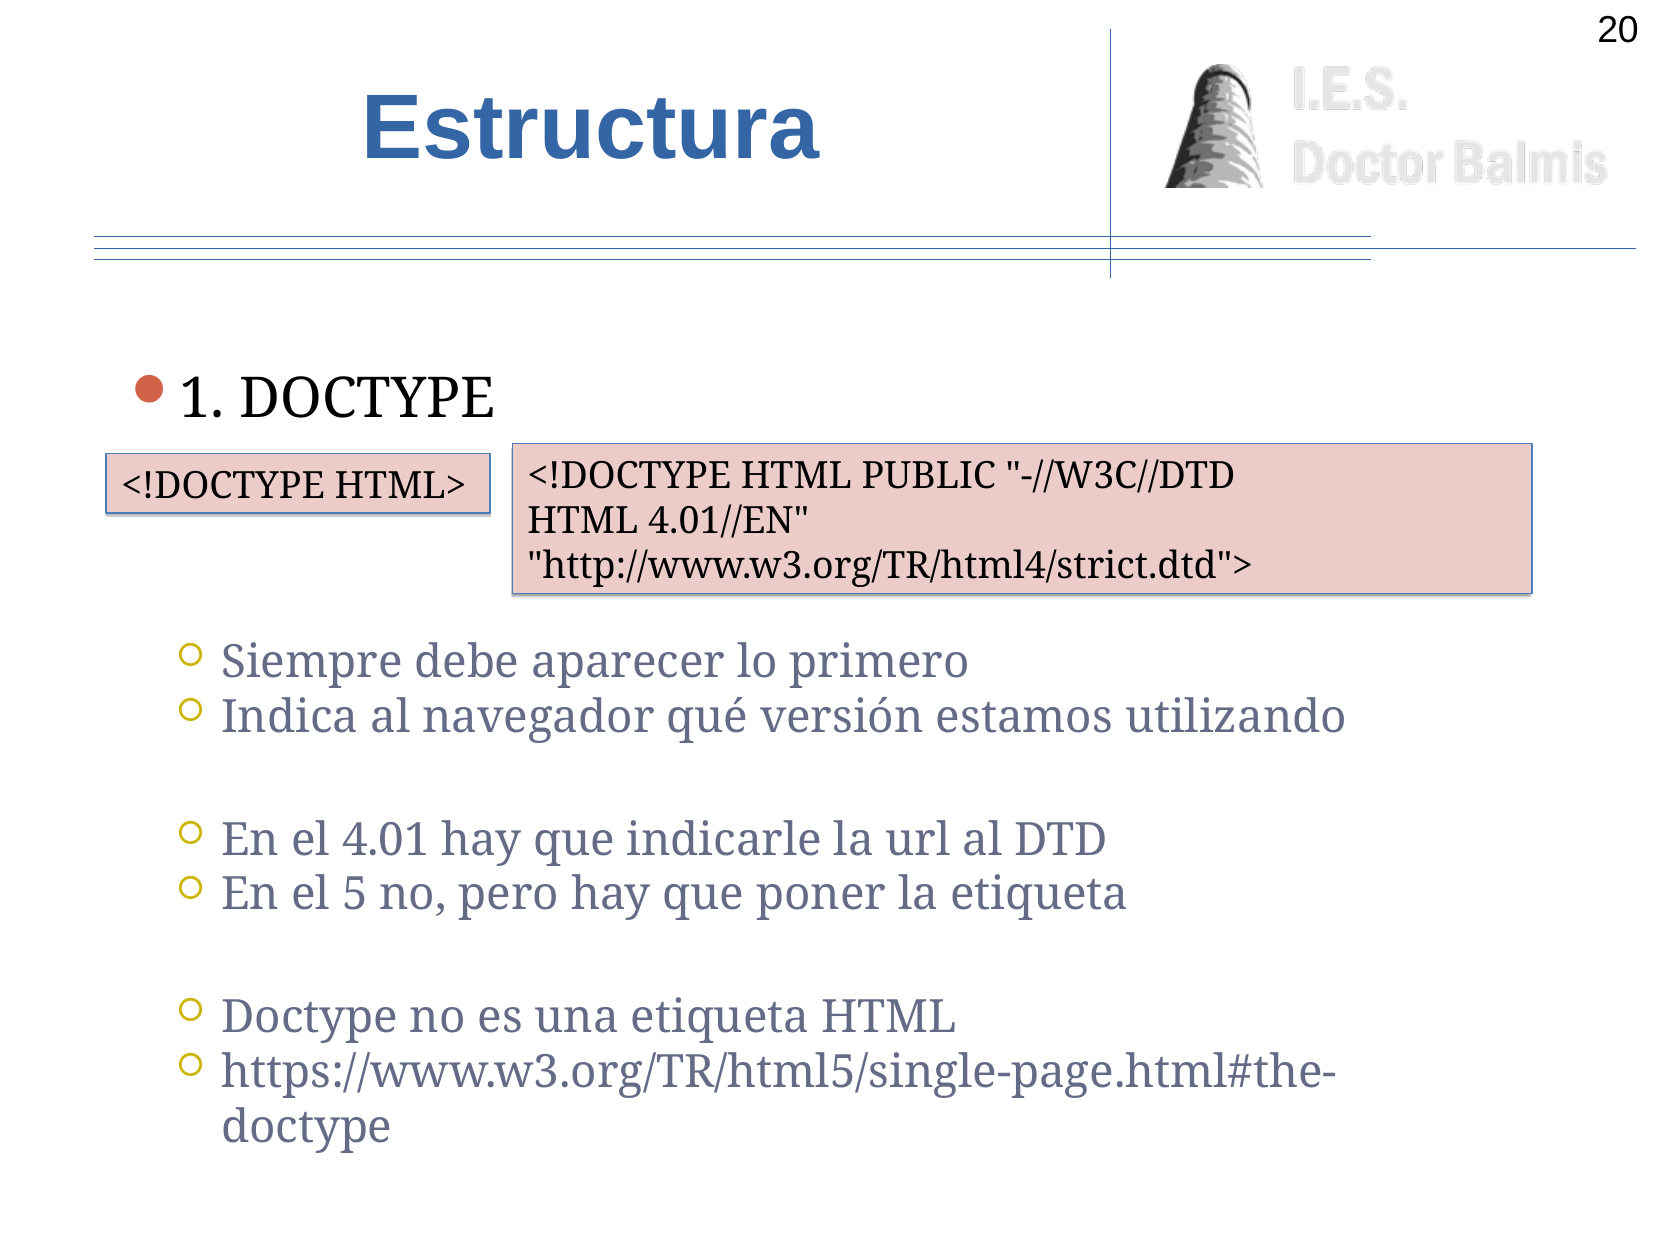

# Estructura
1. DOCTYPE
Siempre debe aparecer lo primero
Indica al navegador qué versión estamos utilizando
En el 4.01 hay que indicarle la url al DTD
En el 5 no, pero hay que poner la etiqueta
Doctype no es una etiqueta HTML
https://www.w3.org/TR/html5/single-page.html#the-doctype
<!DOCTYPE HTML PUBLIC "-//W3C//DTD
HTML 4.01//EN" "http://www.w3.org/TR/html4/strict.dtd">
<!DOCTYPE HTML>